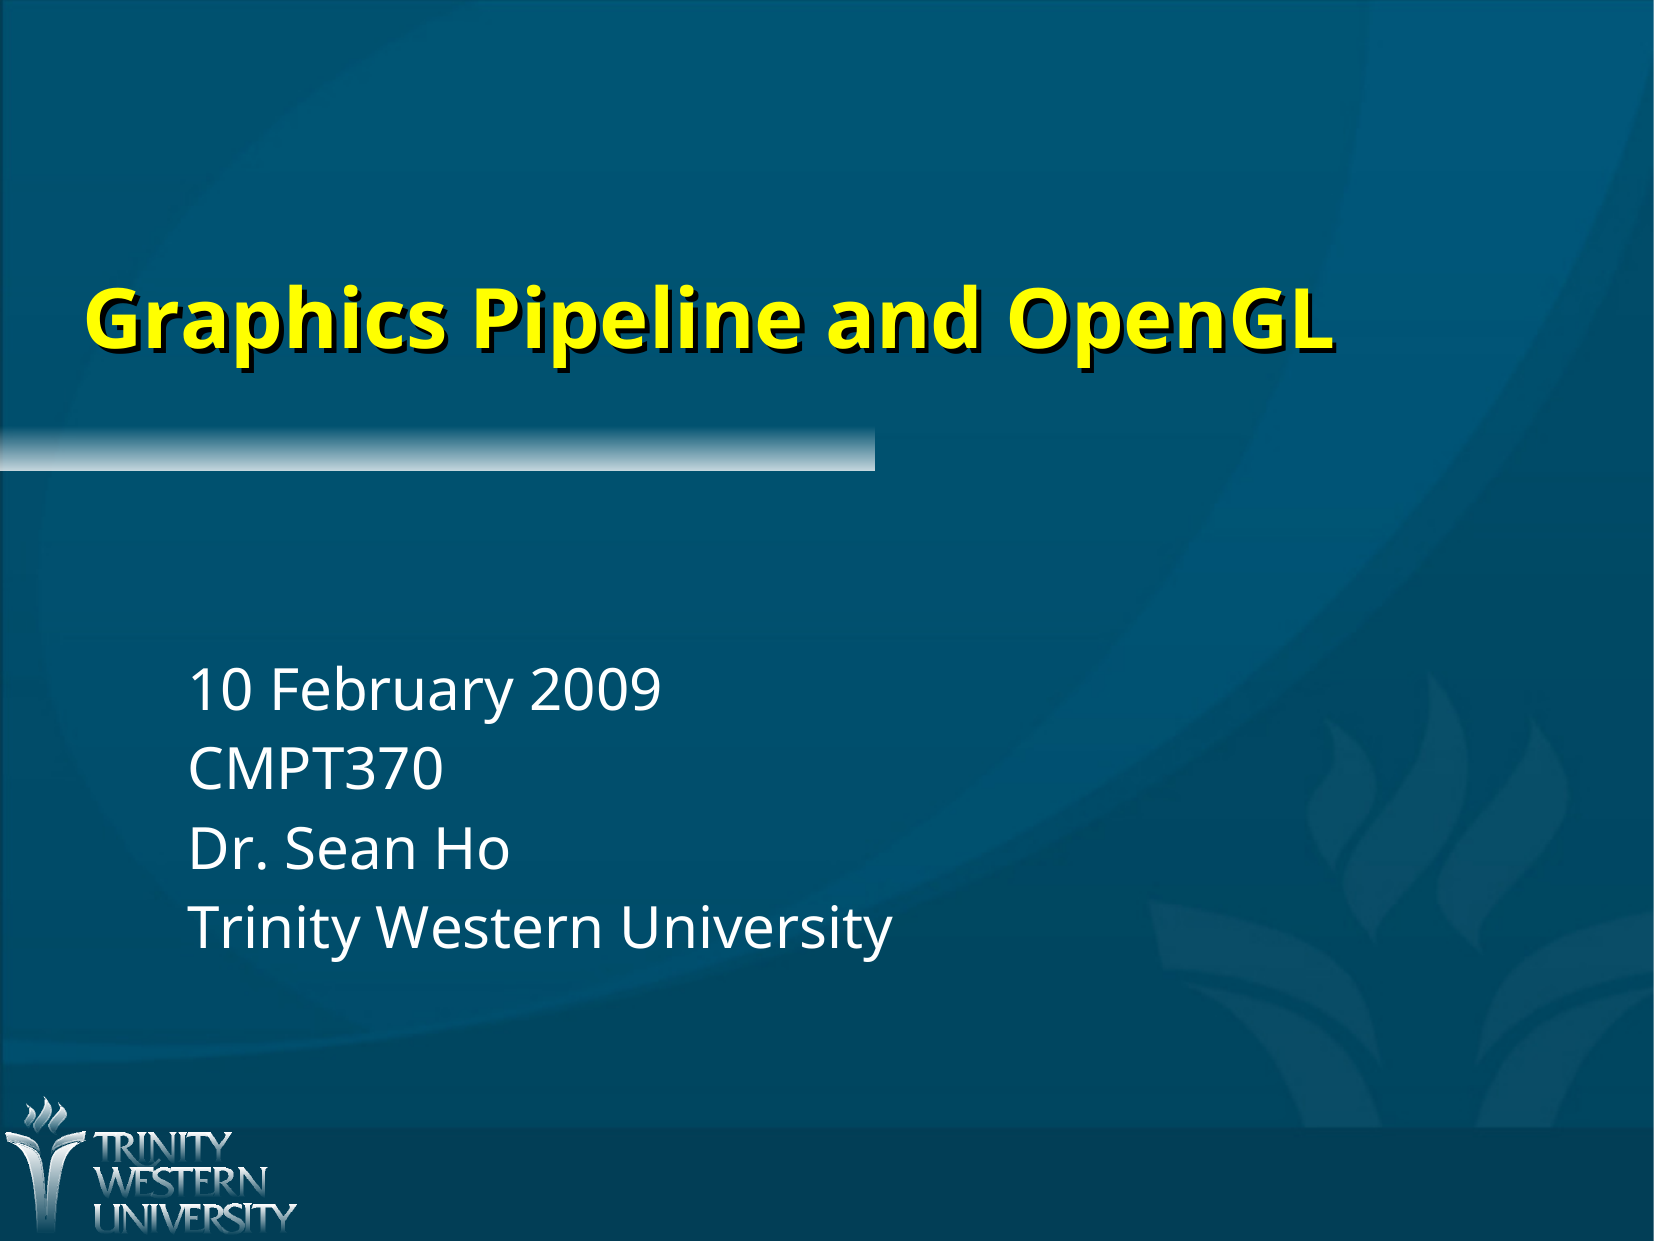

# Graphics Pipeline and OpenGL
10 February 2009
CMPT370
Dr. Sean Ho
Trinity Western University